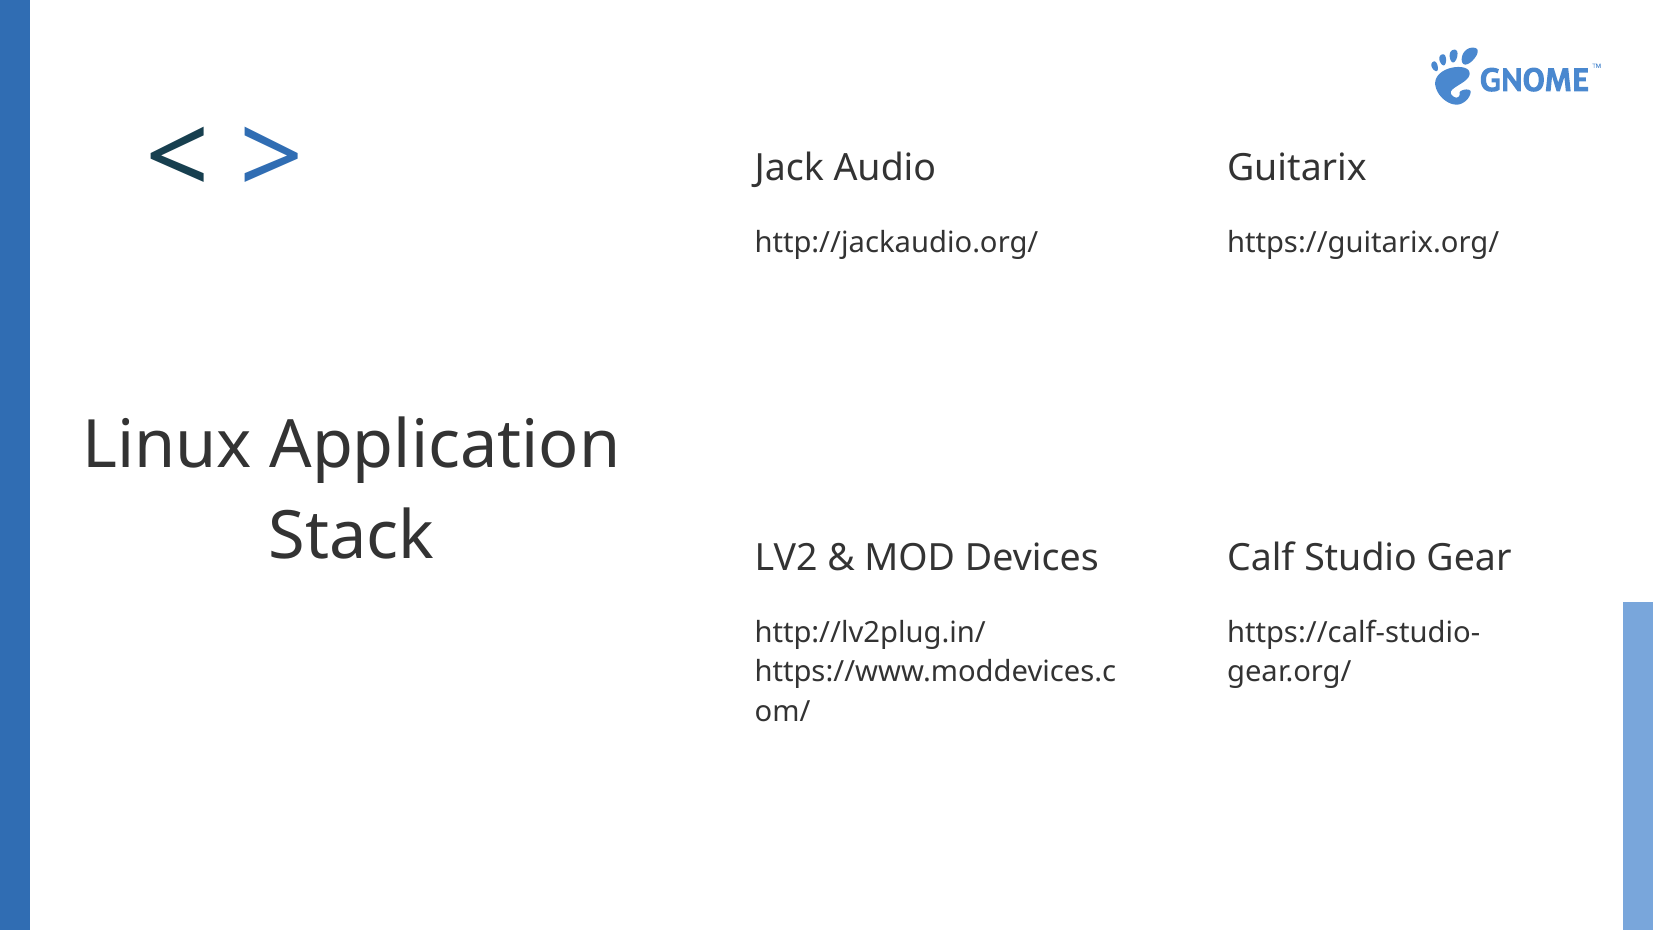

< >
Jack Audio
http://jackaudio.org/
Guitarix
https://guitarix.org/
Linux Application Stack
# LV2 & MOD Devices
http://lv2plug.in/ https://www.moddevices.com/
Calf Studio Gear
https://calf-studio-gear.org/